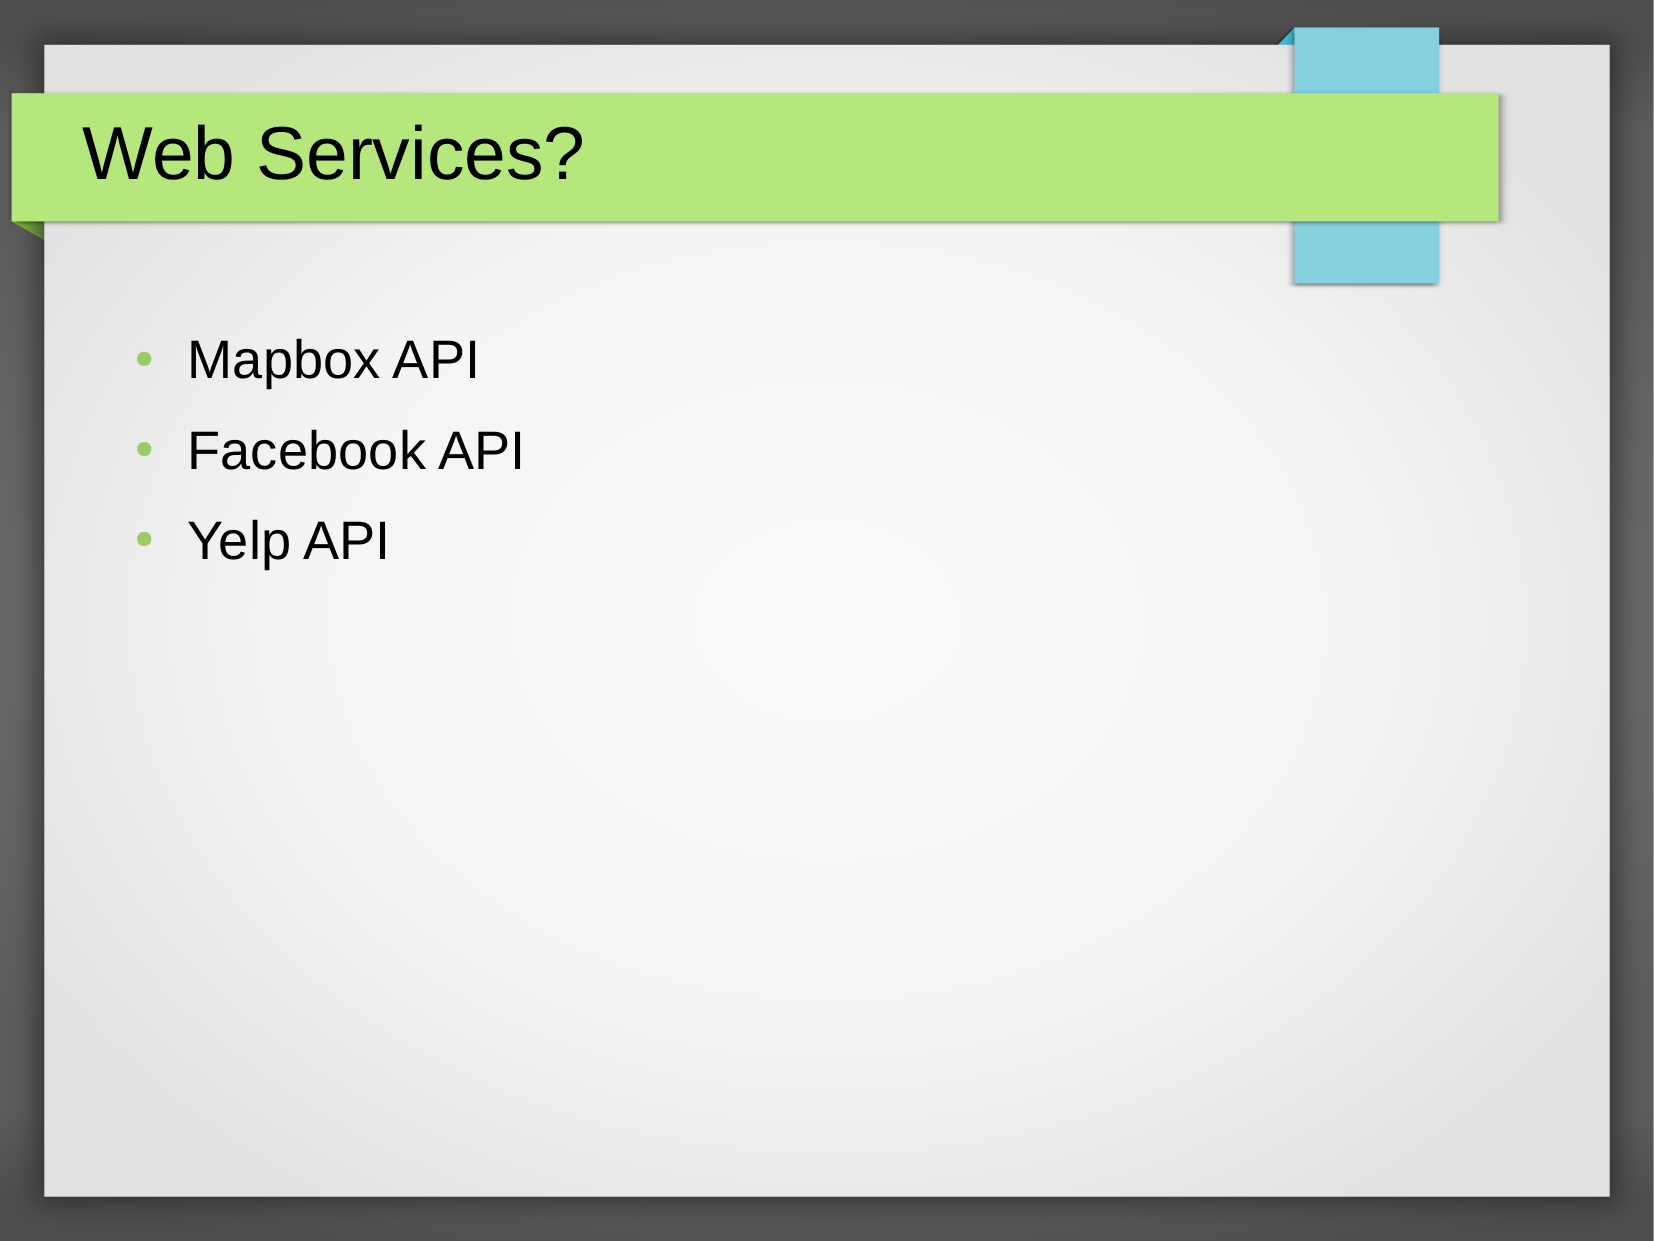

# Web Services?
Mapbox API
Facebook API
Yelp API